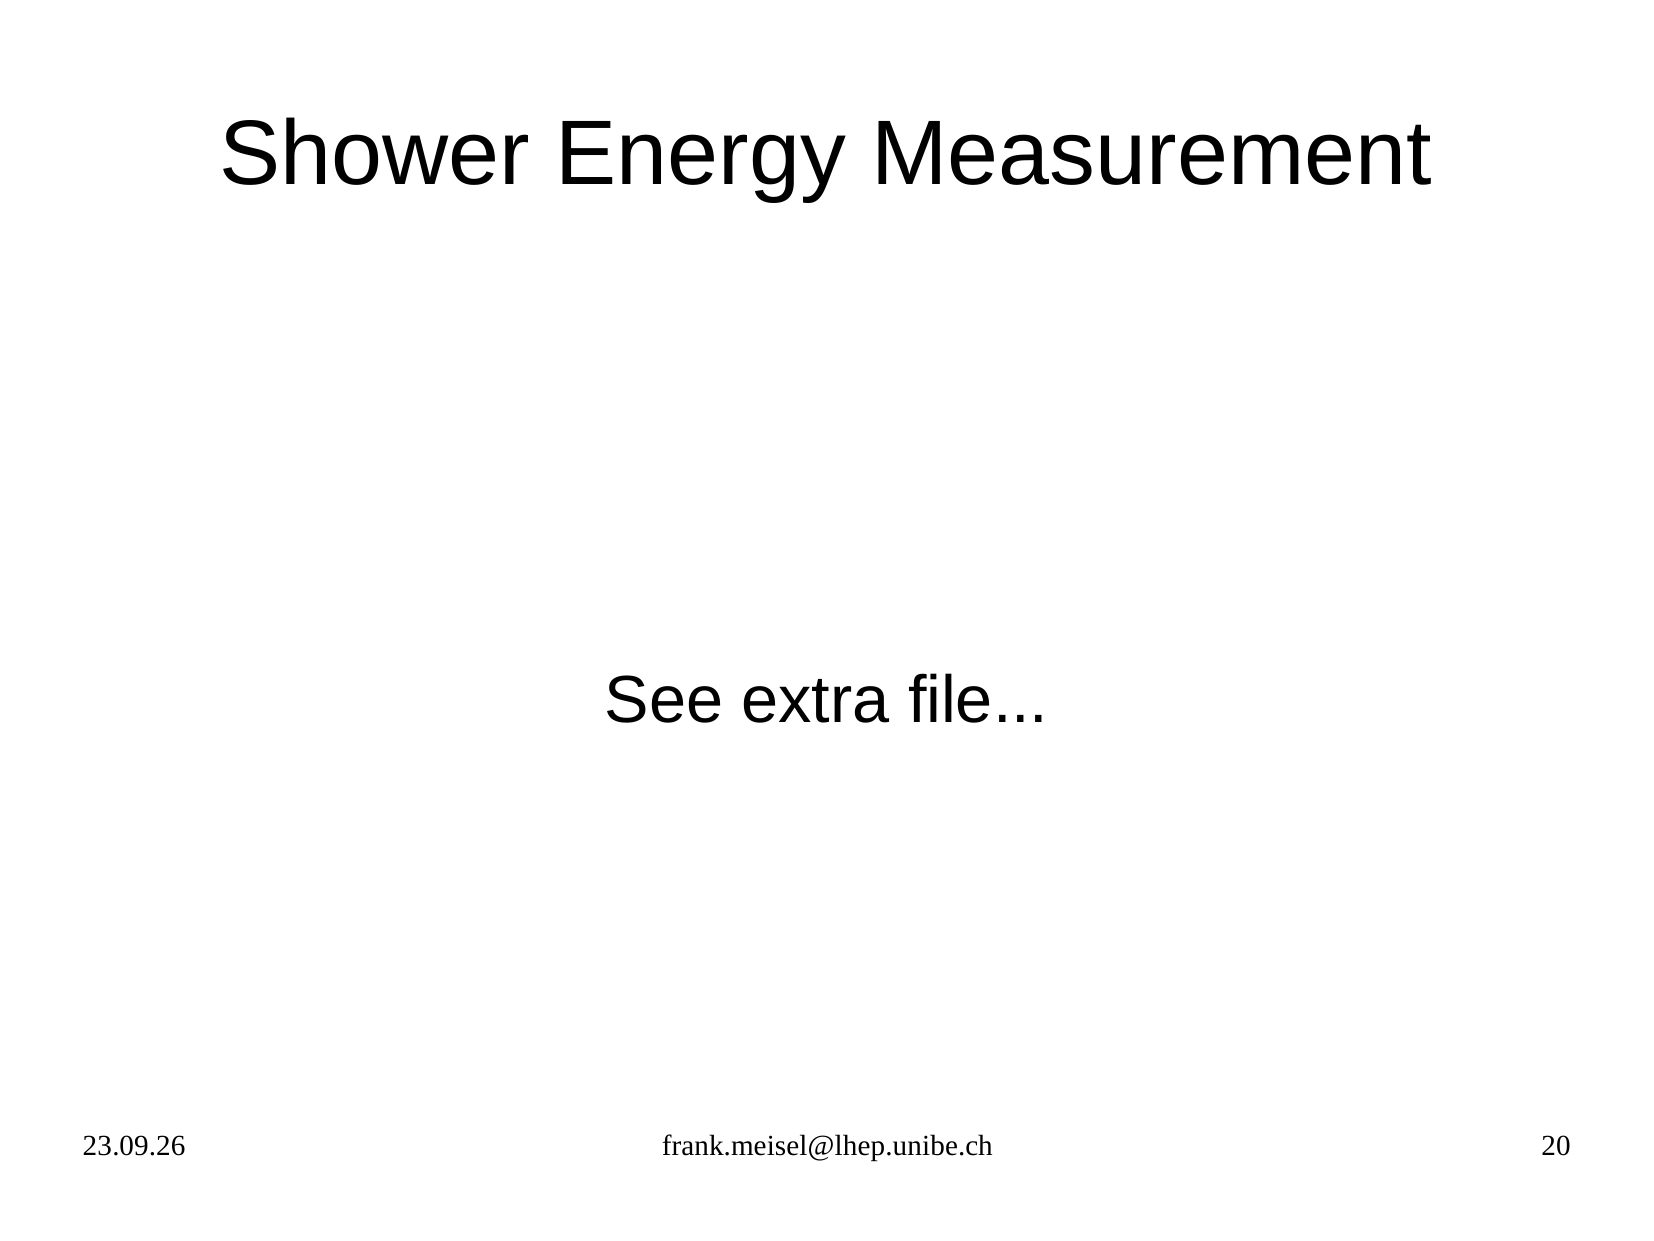

# Shower Energy Measurement
See extra file...
frank.meisel@lhep.unibe.ch
20